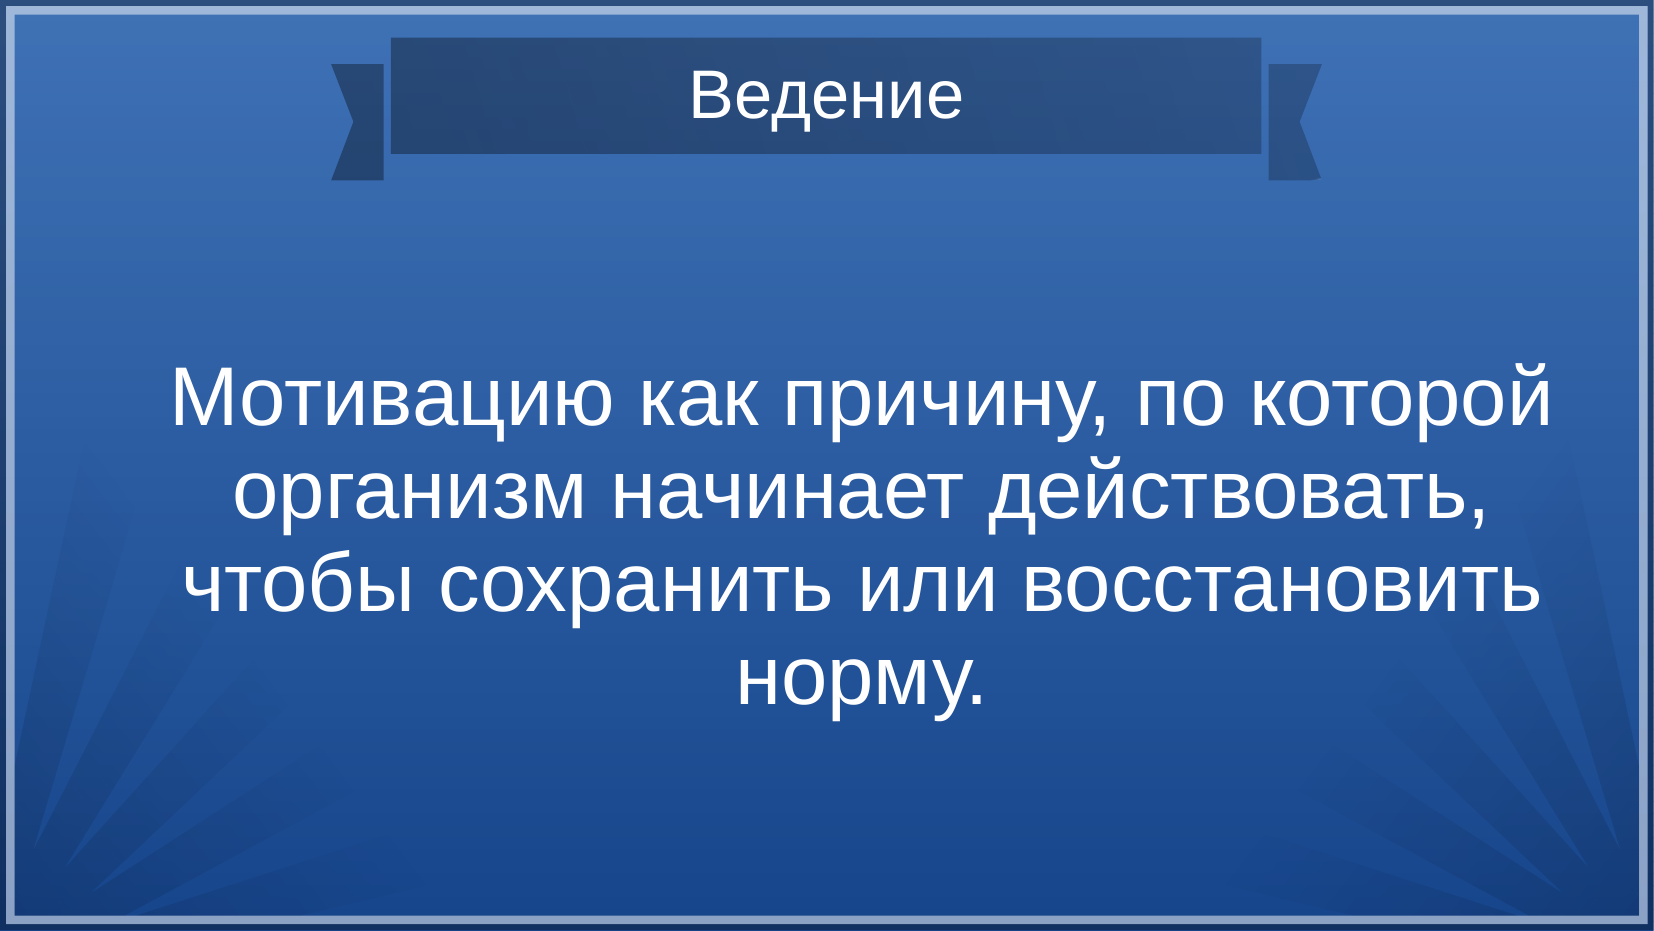

# Ведение
Мотивацию как причину, по которой организм начинает действовать, чтобы сохранить или восстановить норму.